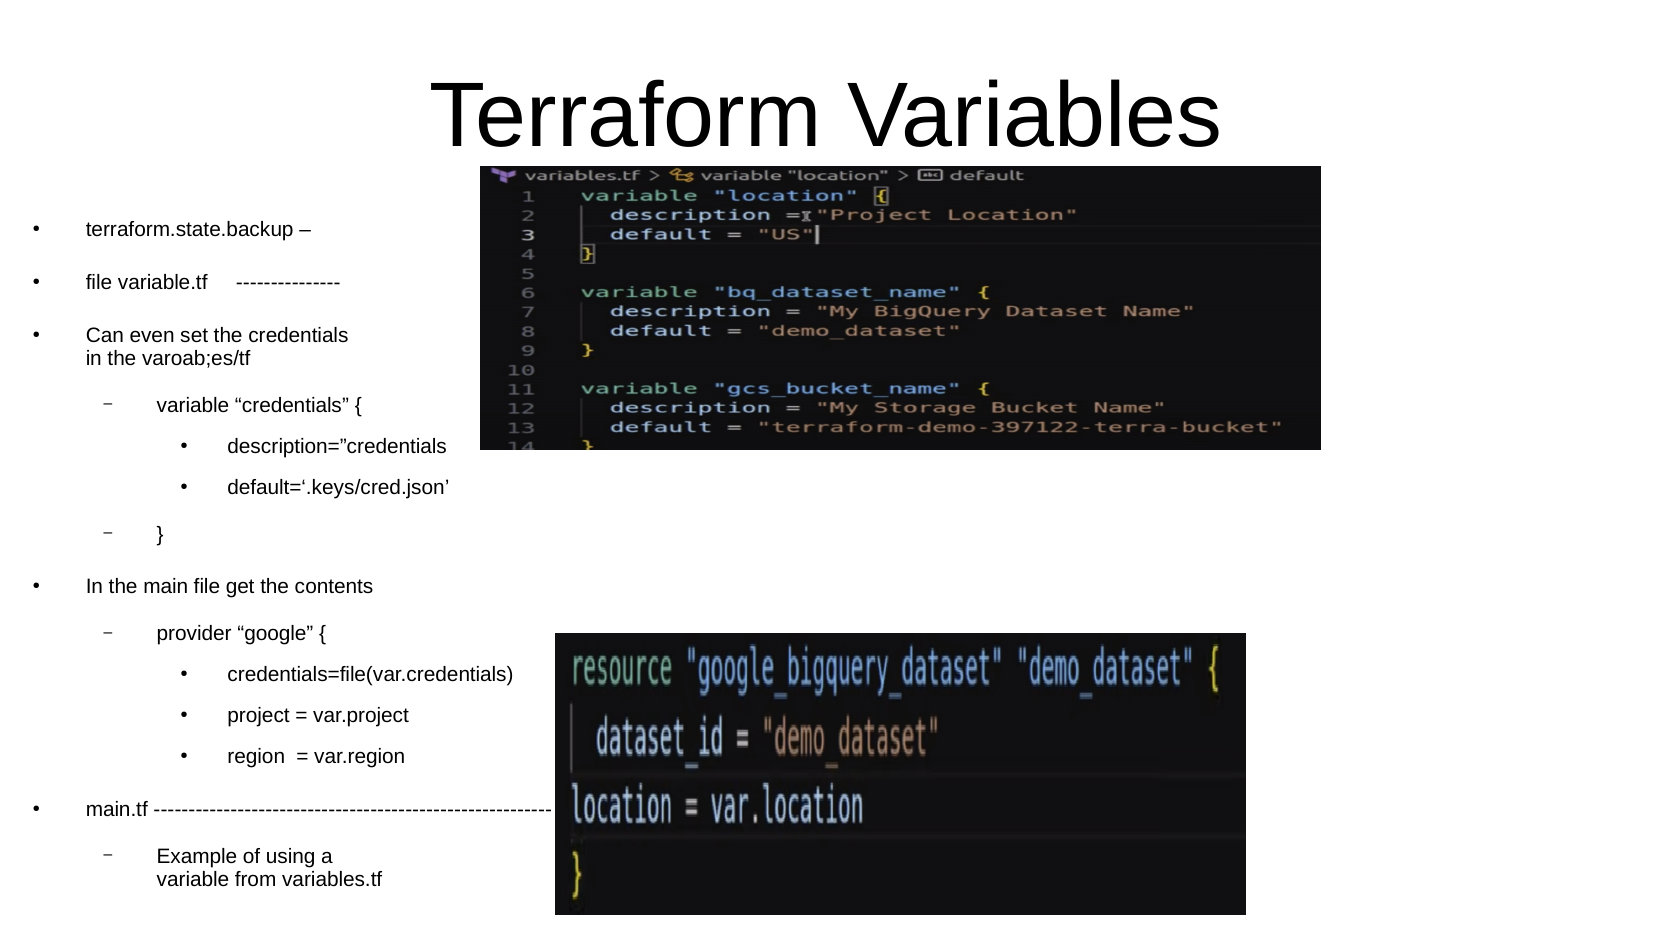

# Terraform Variables
terraform.state.backup –
file variable.tf 	---------------
Can even set the credentials
in the varoab;es/tf
variable “credentials” {
description=”credentials
default=‘.keys/cred.json’
}
In the main file get the contents
provider “google” {
credentials=file(var.credentials)
project = var.project
region = var.region
main.tf ---------------------------------------------------------
Example of using a
variable from variables.tf